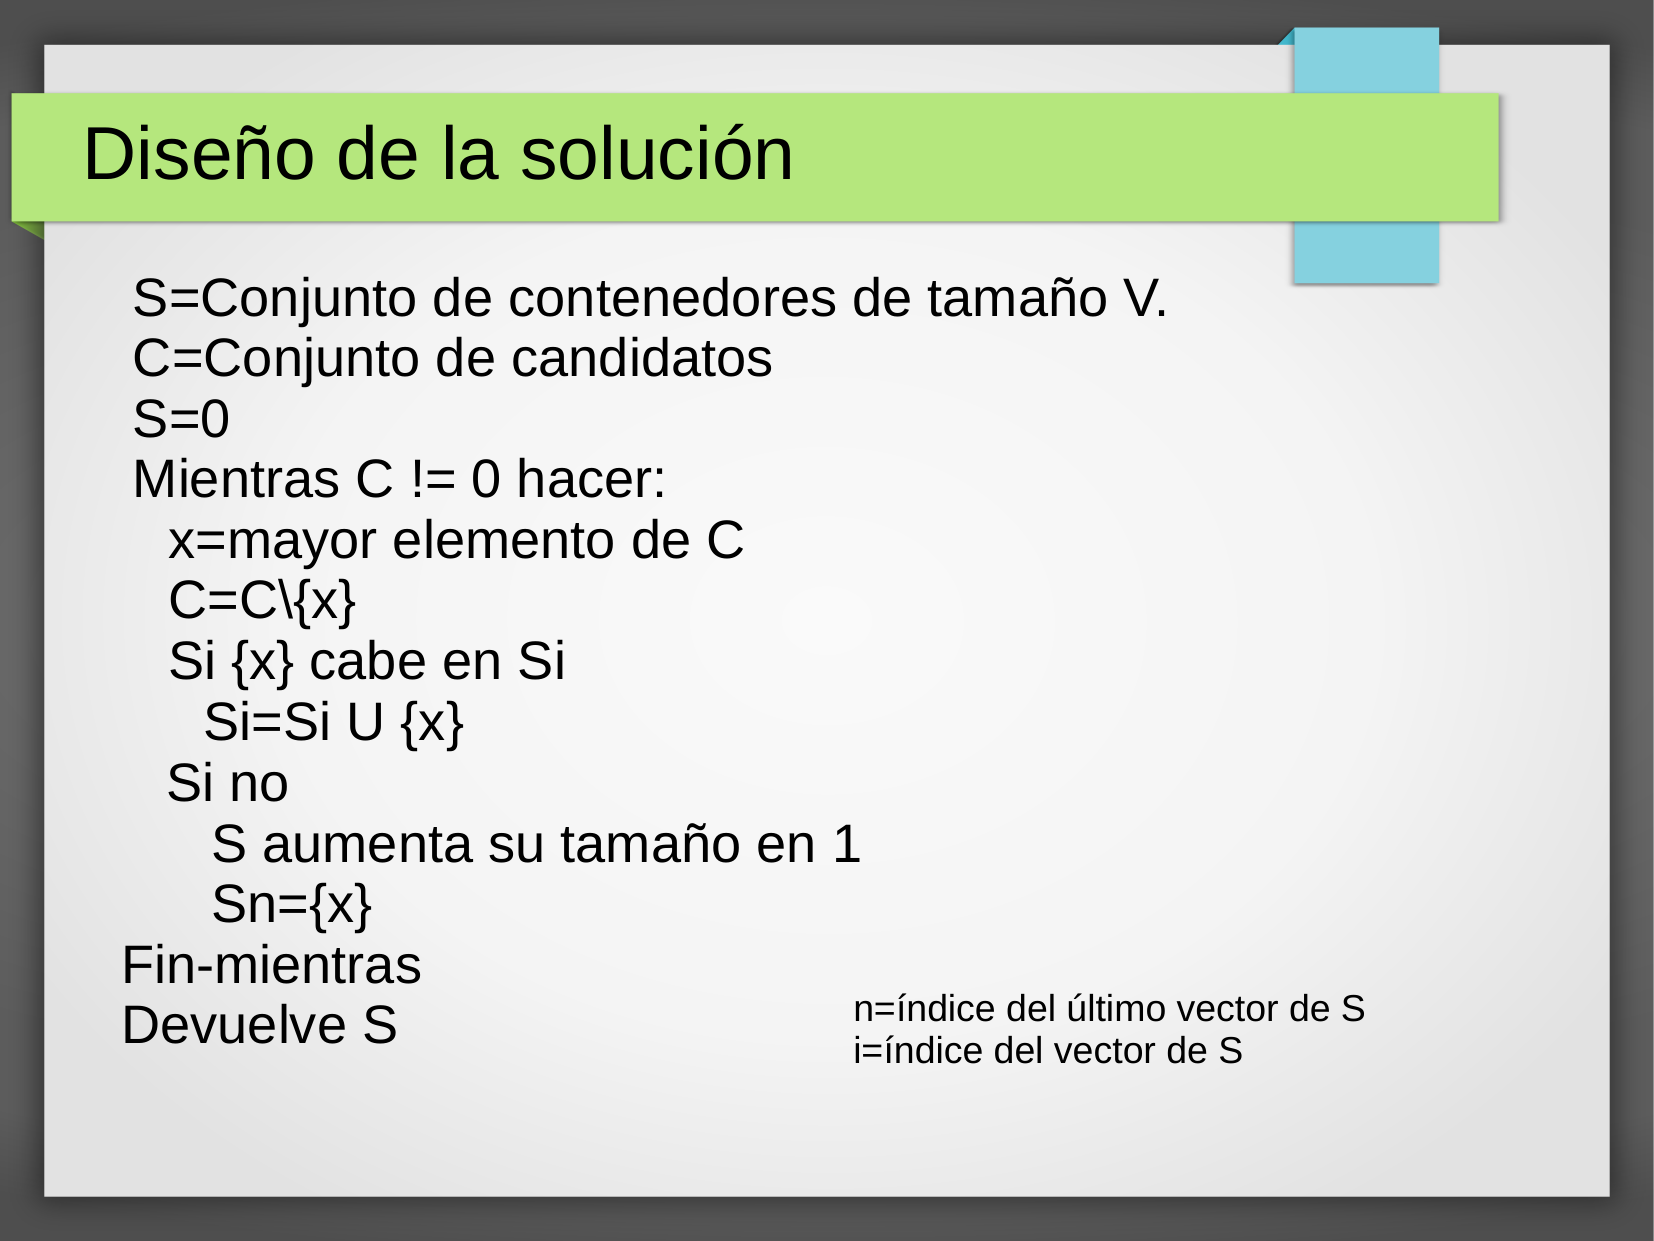

# Diseño de la solución
S=Conjunto de contenedores de tamaño V.
C=Conjunto de candidatos
S=0
Mientras C != 0 hacer:
x=mayor elemento de C
C=C\{x}
Si {x} cabe en Si
Si=Si U {x}
 Si no
 S aumenta su tamaño en 1
 Sn={x}
Fin-mientras
Devuelve S
n=índice del último vector de S
i=índice del vector de S